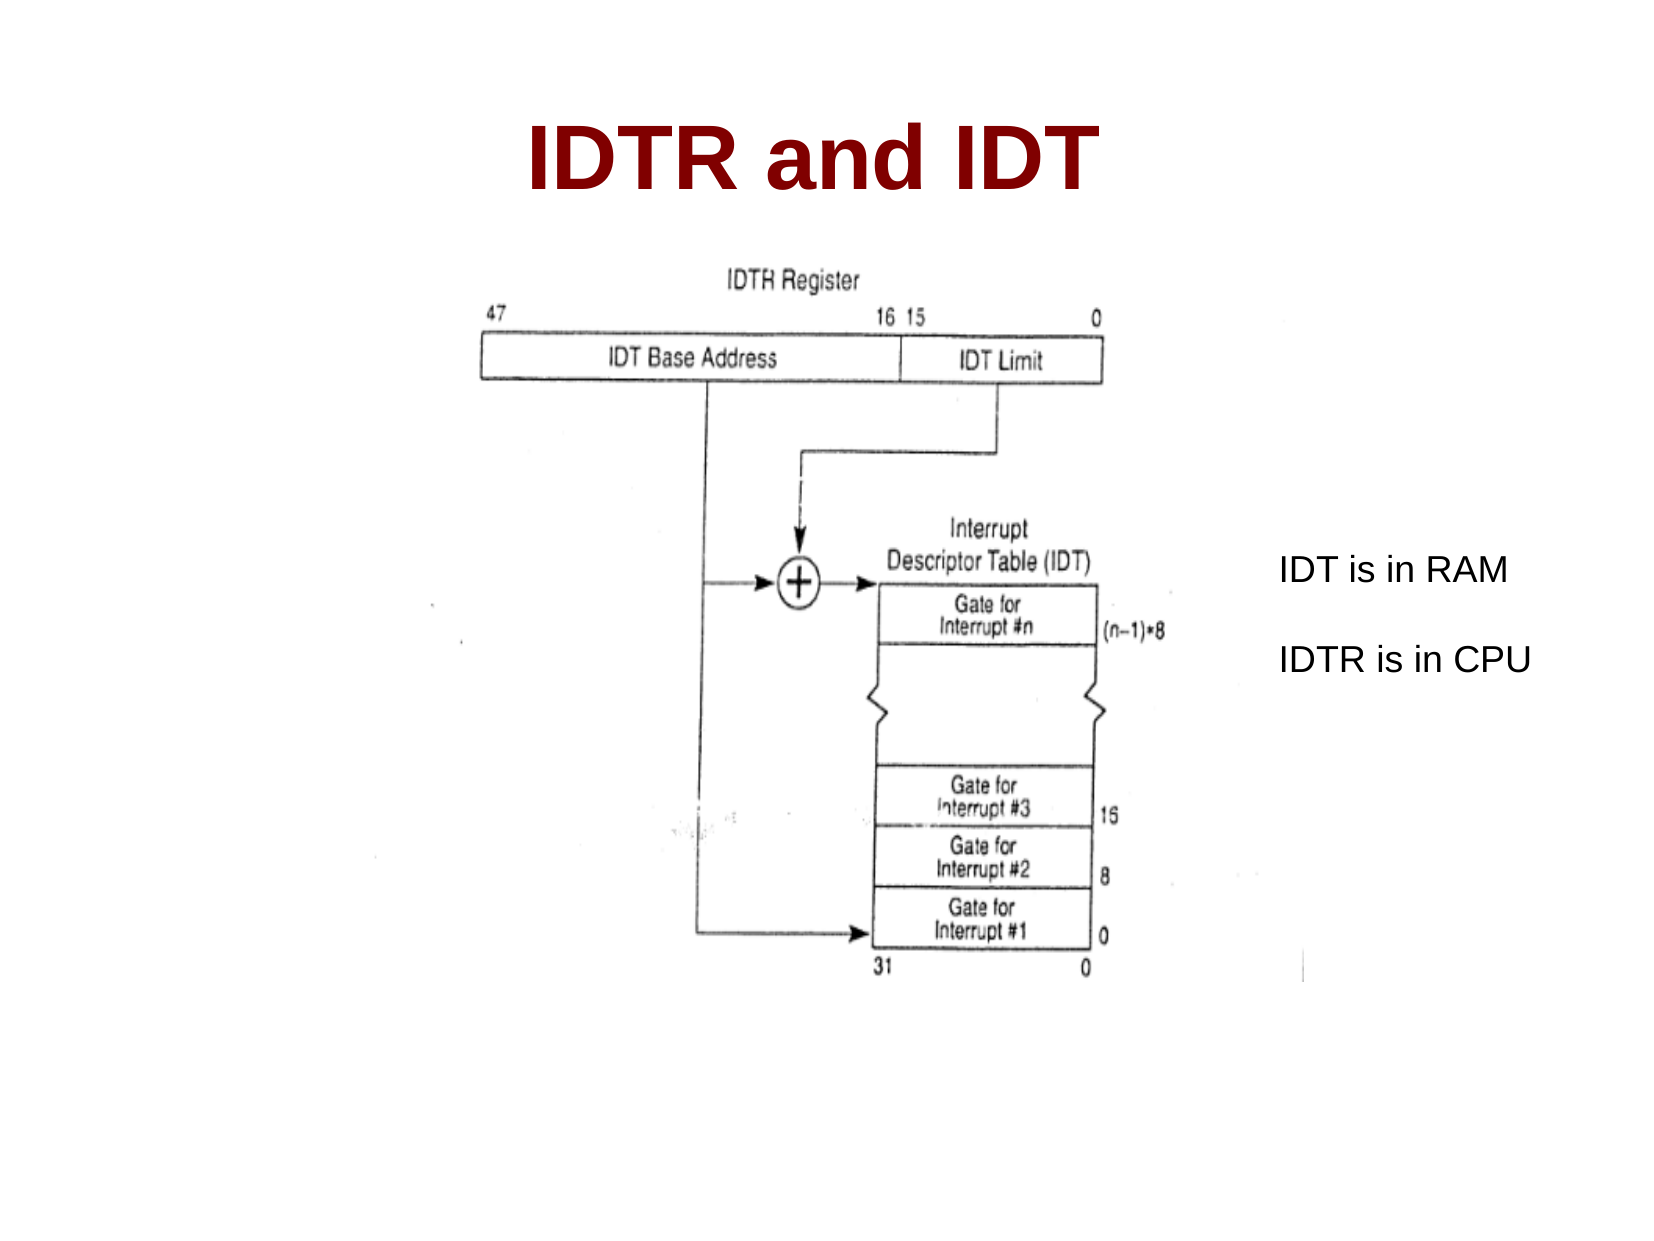

# IDTR and IDT
IDT is in RAM
IDTR is in CPU